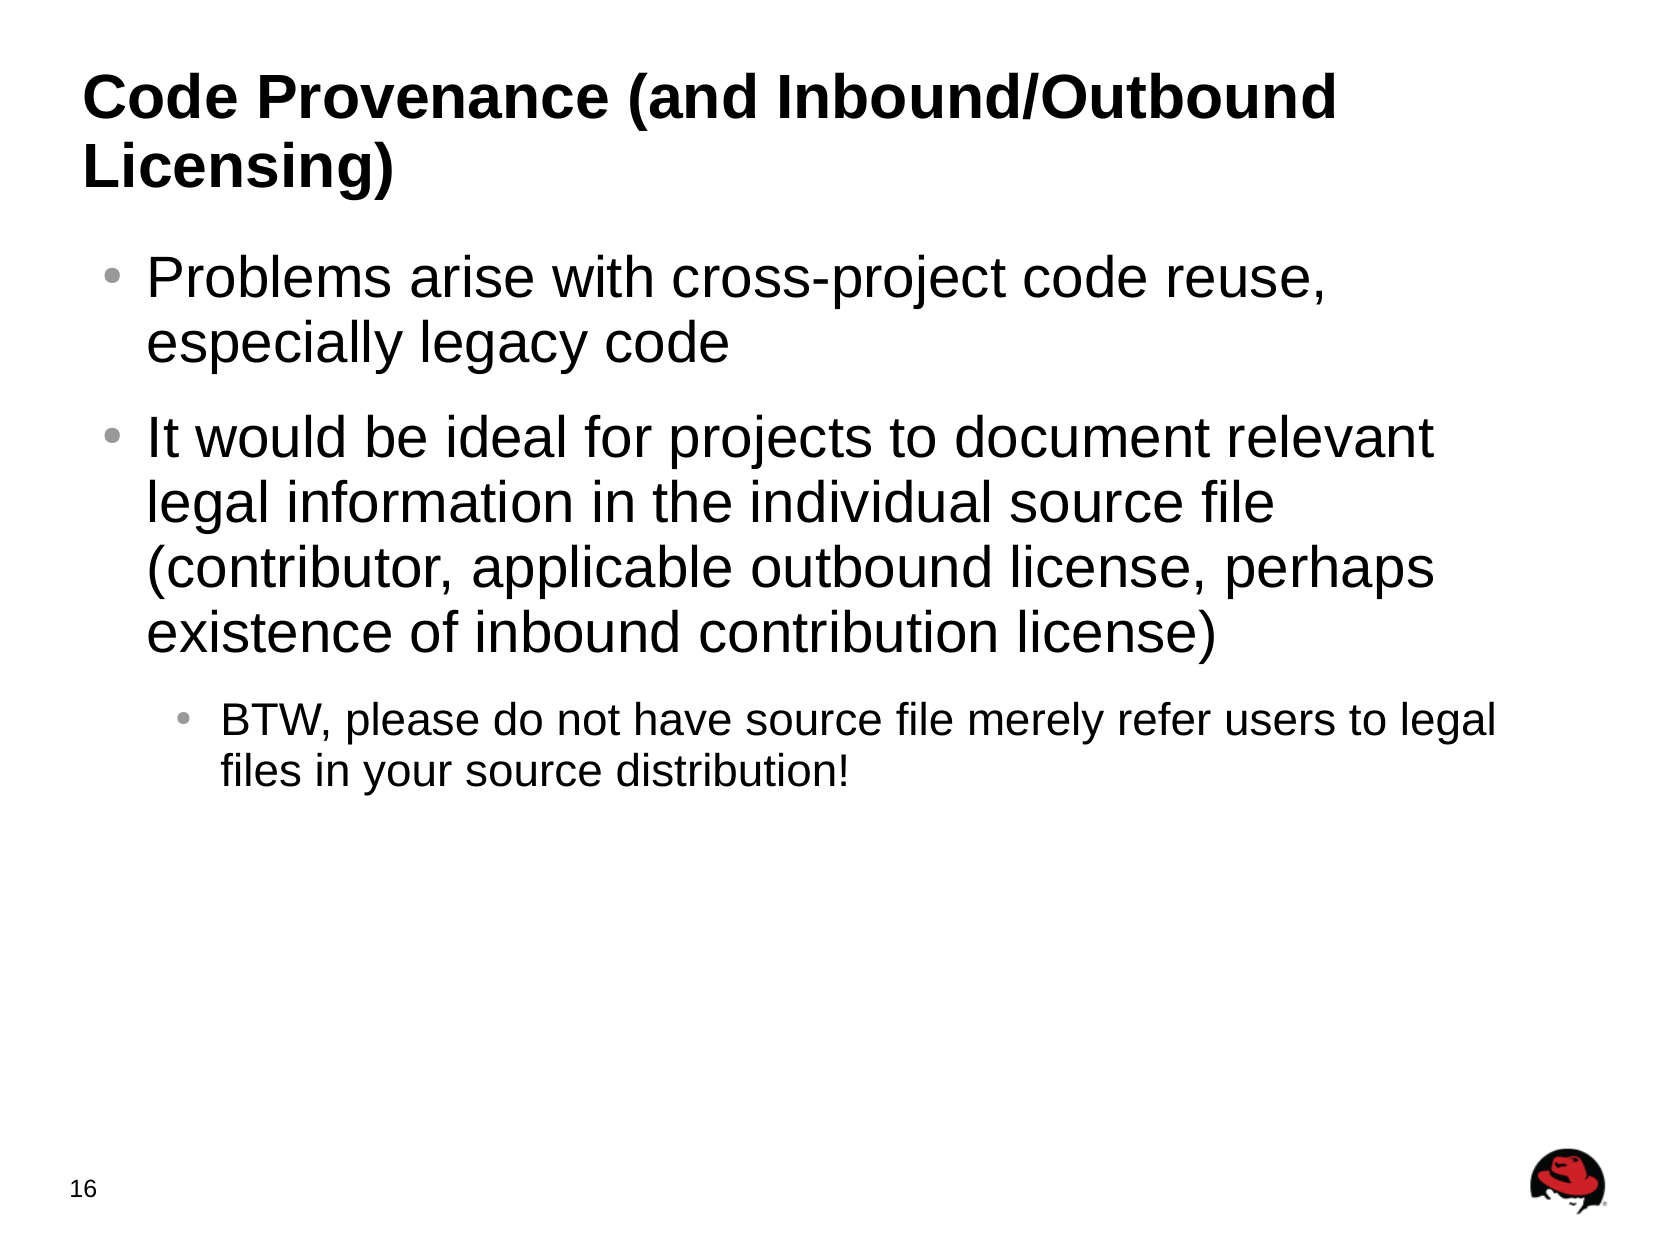

# Code Provenance (and Inbound/Outbound Licensing)
Problems arise with cross-project code reuse, especially legacy code
It would be ideal for projects to document relevant legal information in the individual source file (contributor, applicable outbound license, perhaps existence of inbound contribution license)
BTW, please do not have source file merely refer users to legal files in your source distribution!